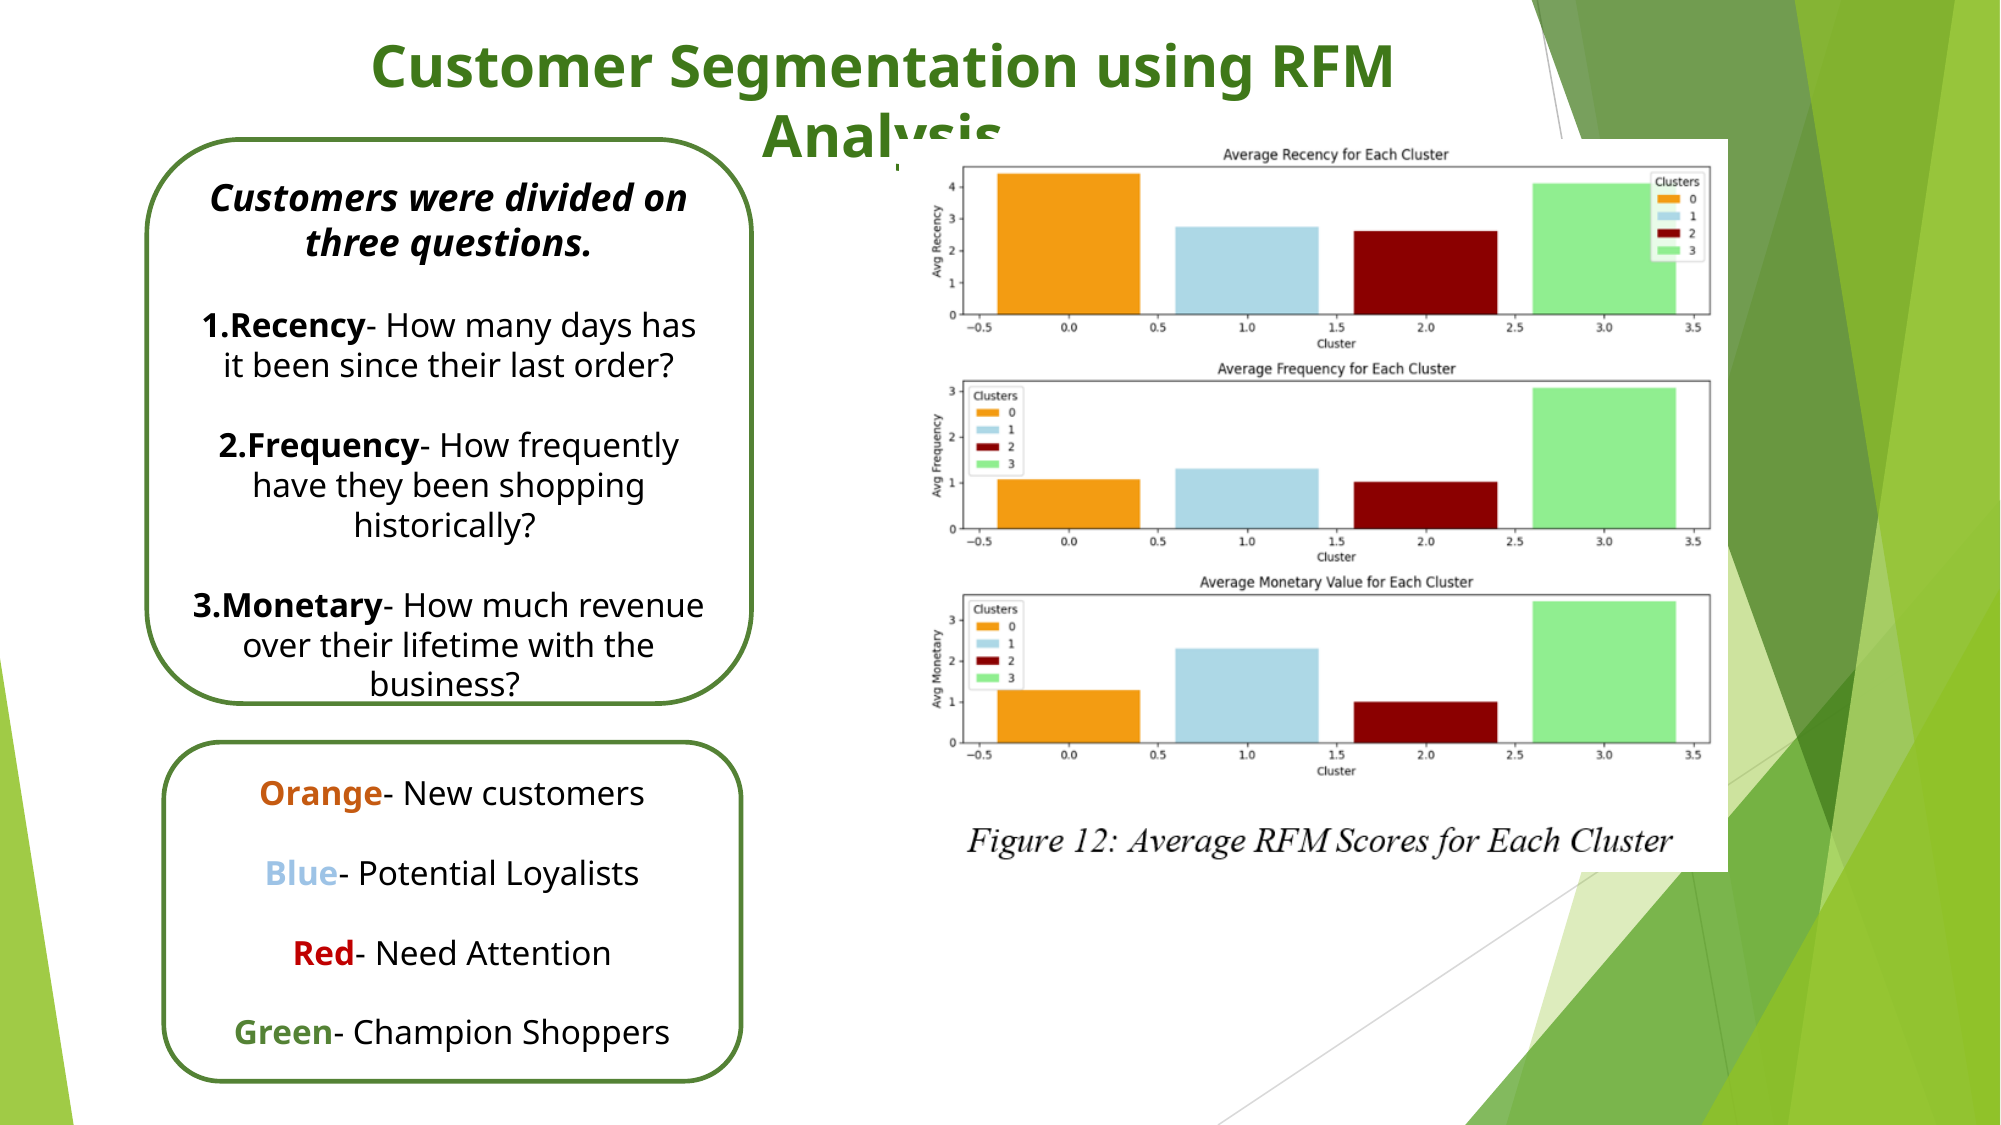

# Customer Segmentation using RFM Analysis
Customers were divided on three questions.
Recency- How many days has it been since their last order?
Frequency- How frequently have they been shopping historically?
Monetary- How much revenue over their lifetime with the business?
Orange- New customers
Blue- Potential Loyalists
Red- Need Attention
Green- Champion Shoppers